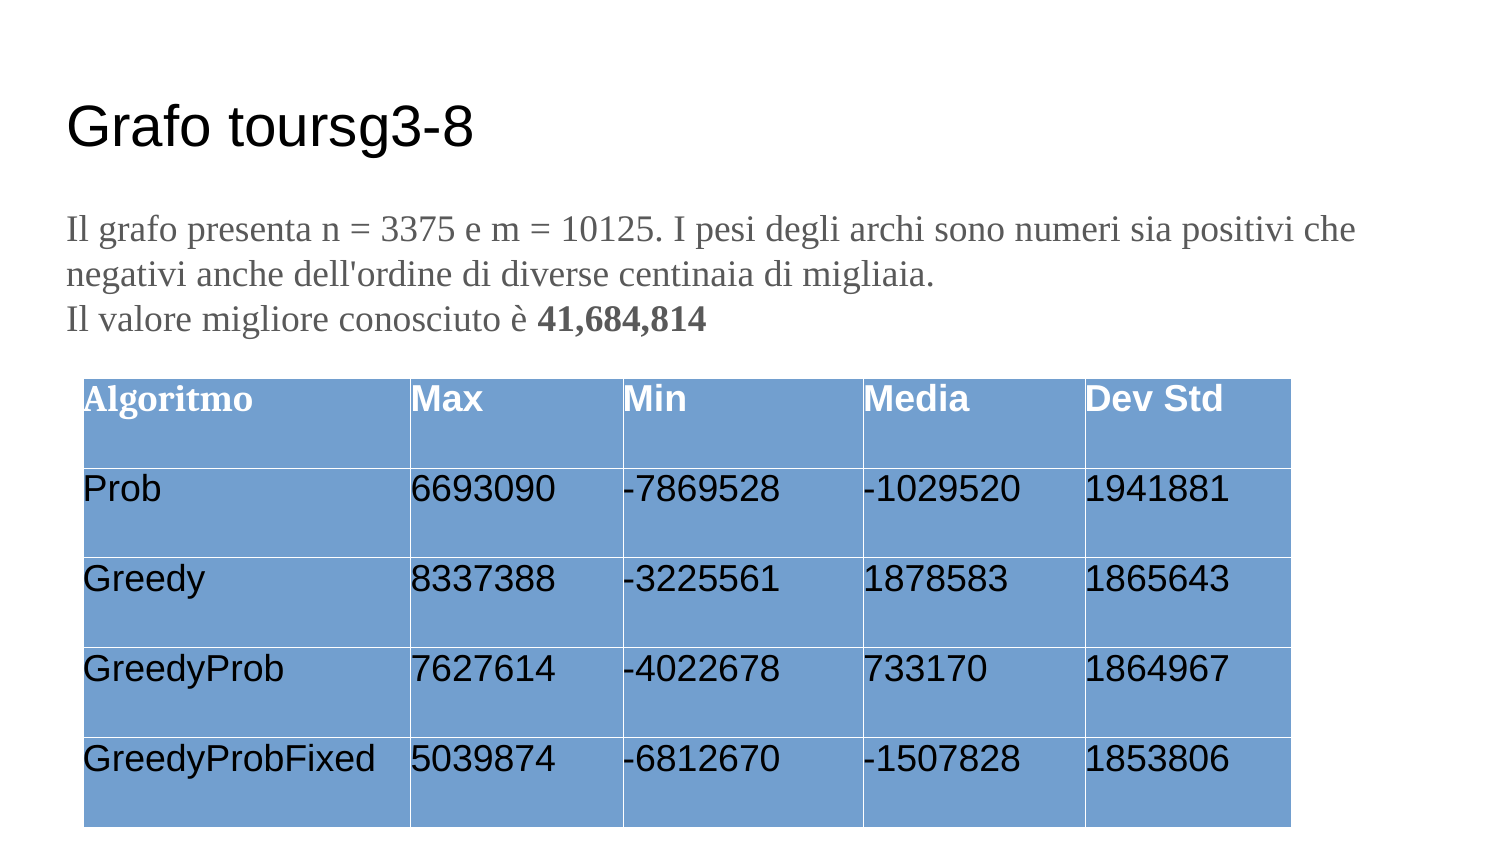

# Grafo toursg3-8
Il grafo presenta n = 3375 e m = 10125. I pesi degli archi sono numeri sia positivi che negativi anche dell'ordine di diverse centinaia di migliaia.
Il valore migliore conosciuto è 41,684,814
| Algoritmo | Max | Min | Media | Dev Std |
| --- | --- | --- | --- | --- |
| Prob | 6693090 | -7869528 | -1029520 | 1941881 |
| Greedy | 8337388 | -3225561 | 1878583 | 1865643 |
| GreedyProb | 7627614 | -4022678 | 733170 | 1864967 |
| GreedyProbFixed | 5039874 | -6812670 | -1507828 | 1853806 |